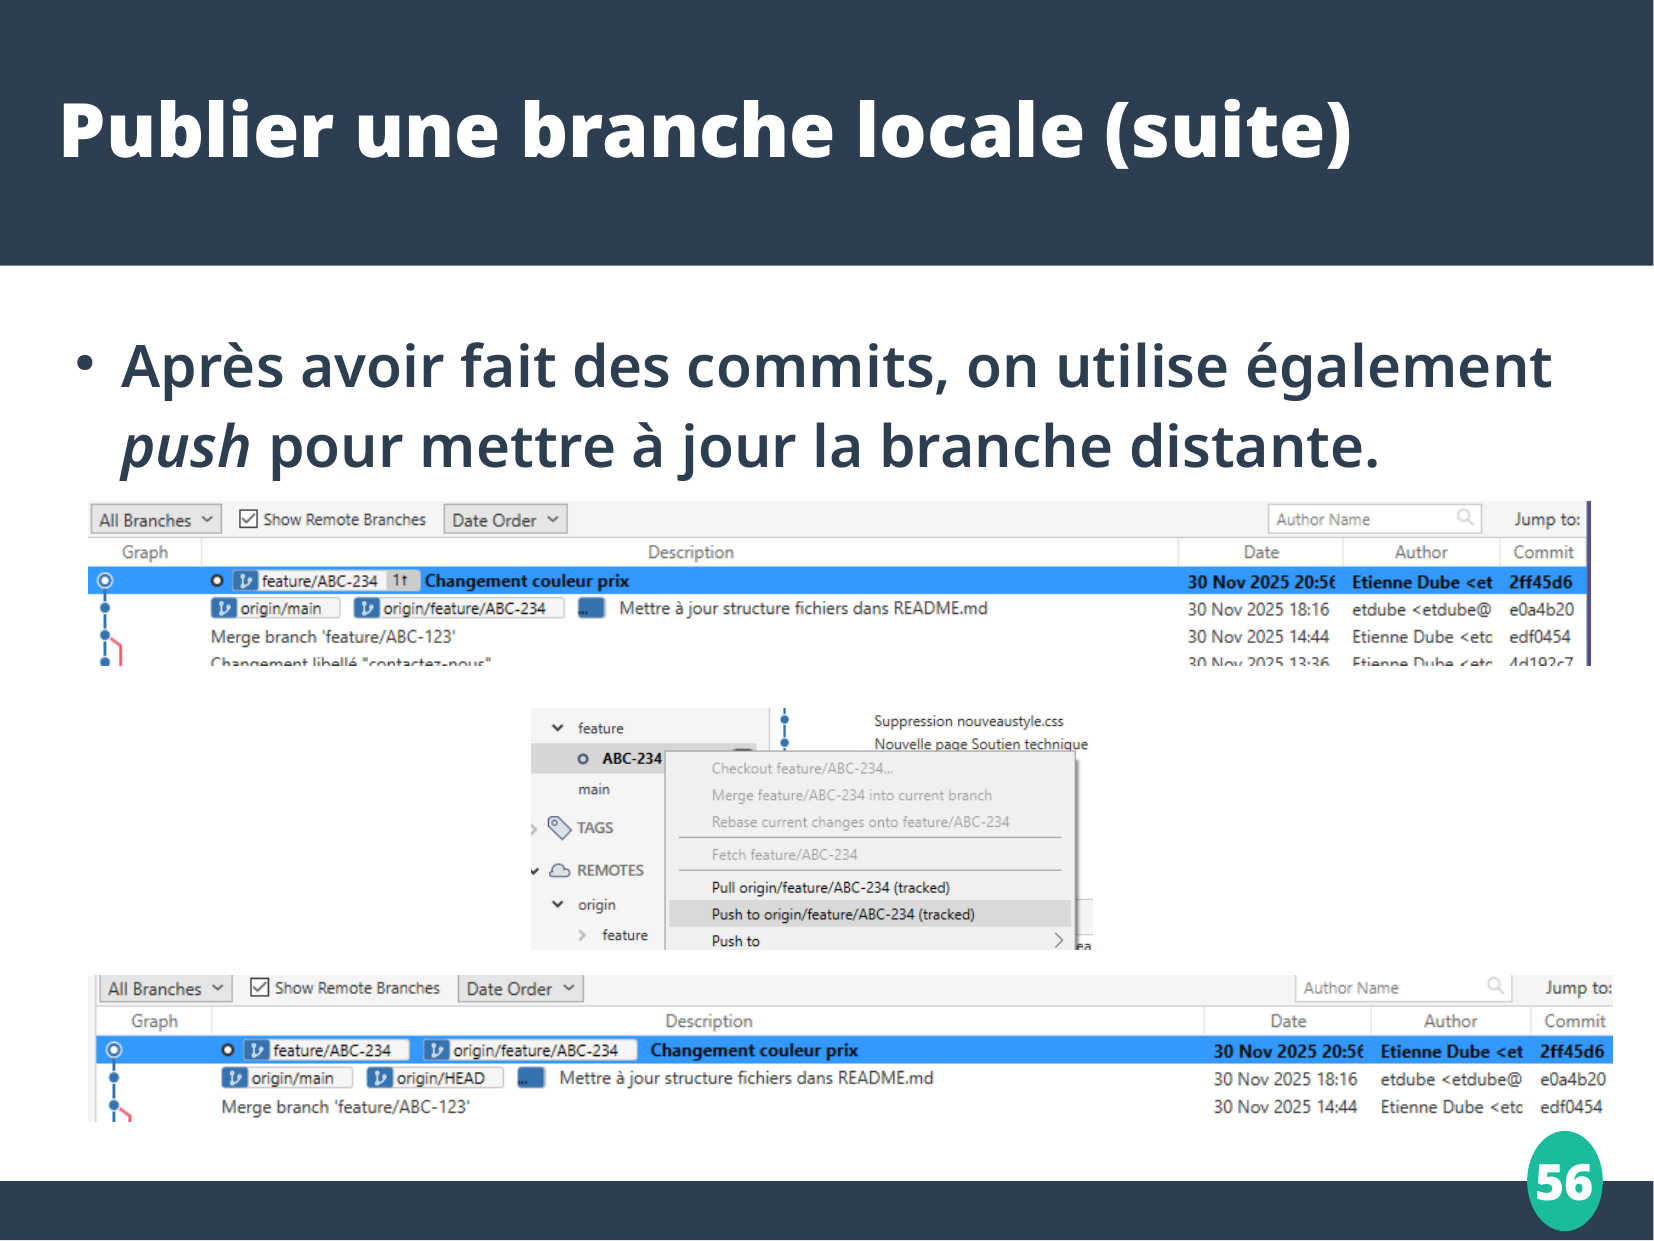

# Publier une branche locale (suite)
Après avoir fait des commits, on utilise également push pour mettre à jour la branche distante.